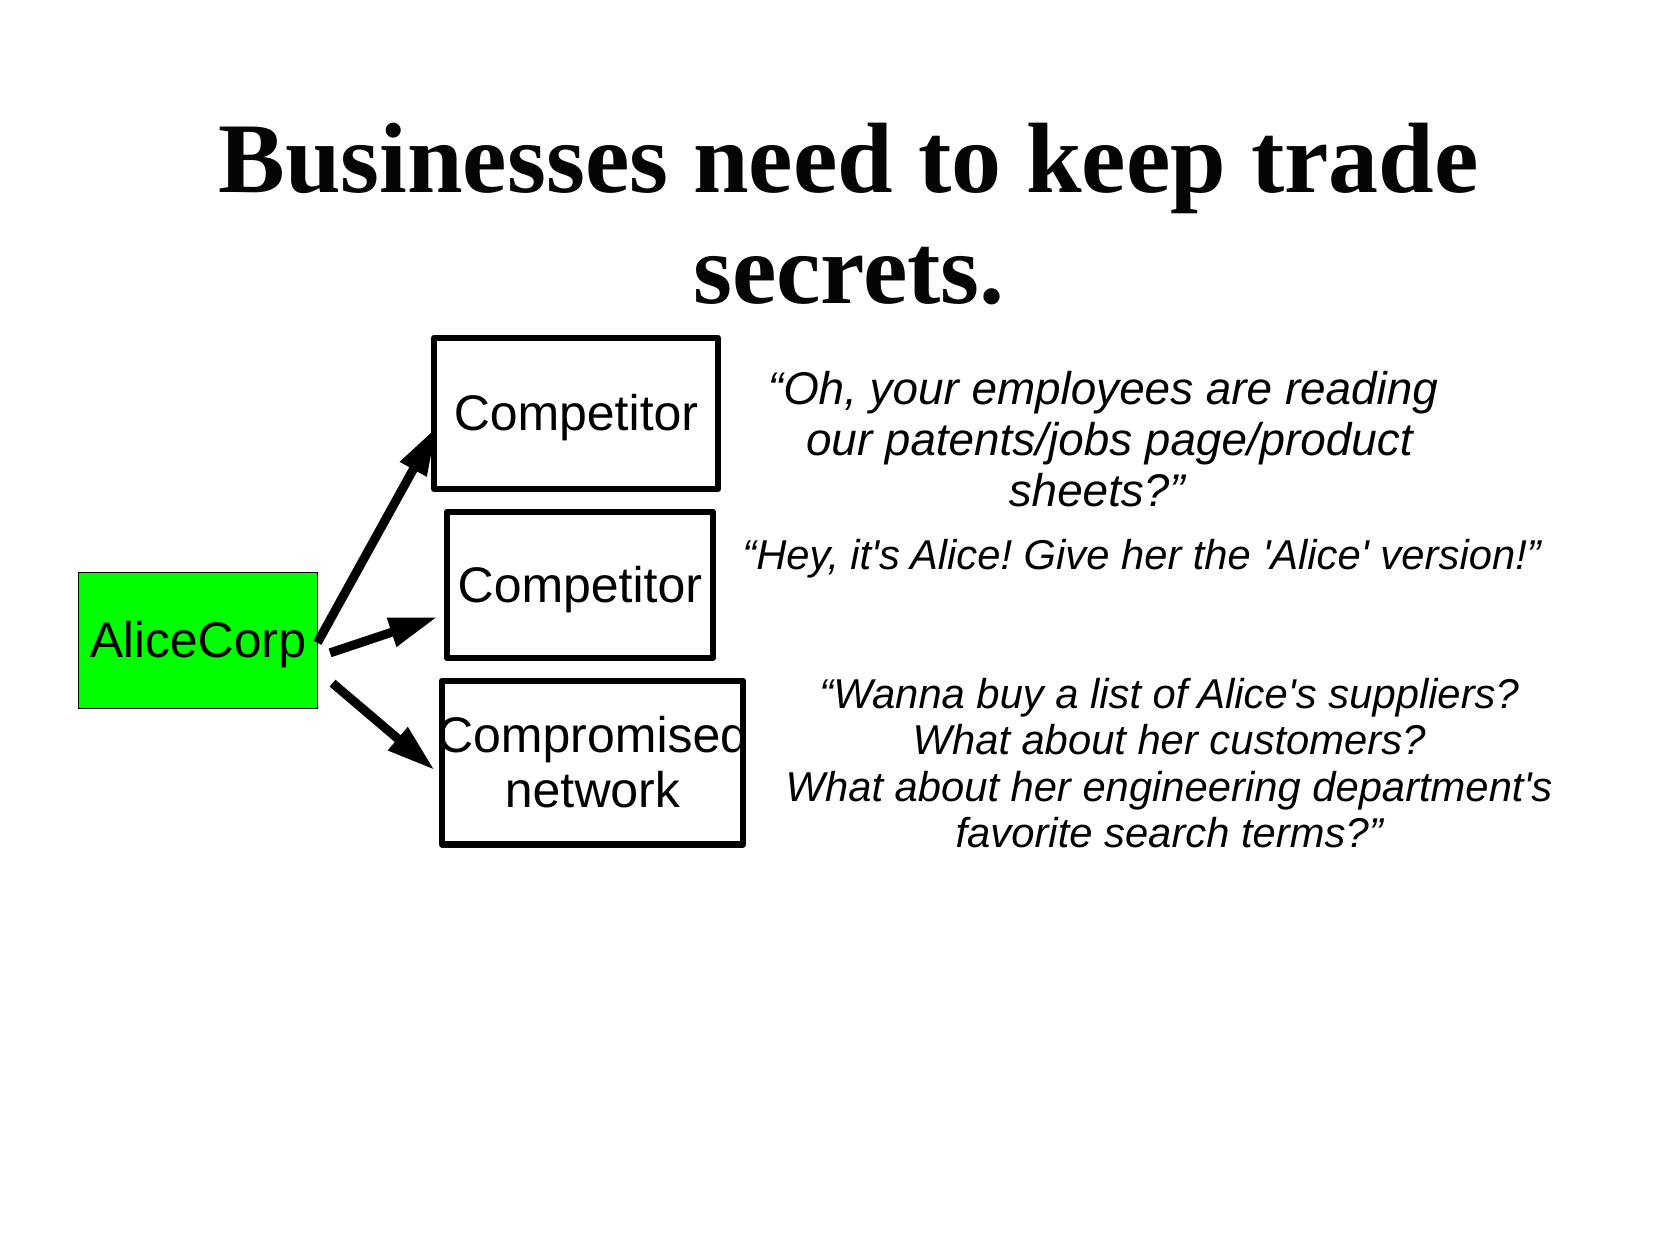

# Businesses need to keep trade secrets.
Competitor
“Oh, your employees are reading
 our patents/jobs page/product sheets?”
Competitor
“Hey, it's Alice! Give her the 'Alice' version!”
AliceCorp
“Wanna buy a list of Alice's suppliers?
What about her customers?
What about her engineering department's
favorite search terms?”
Compromised
network